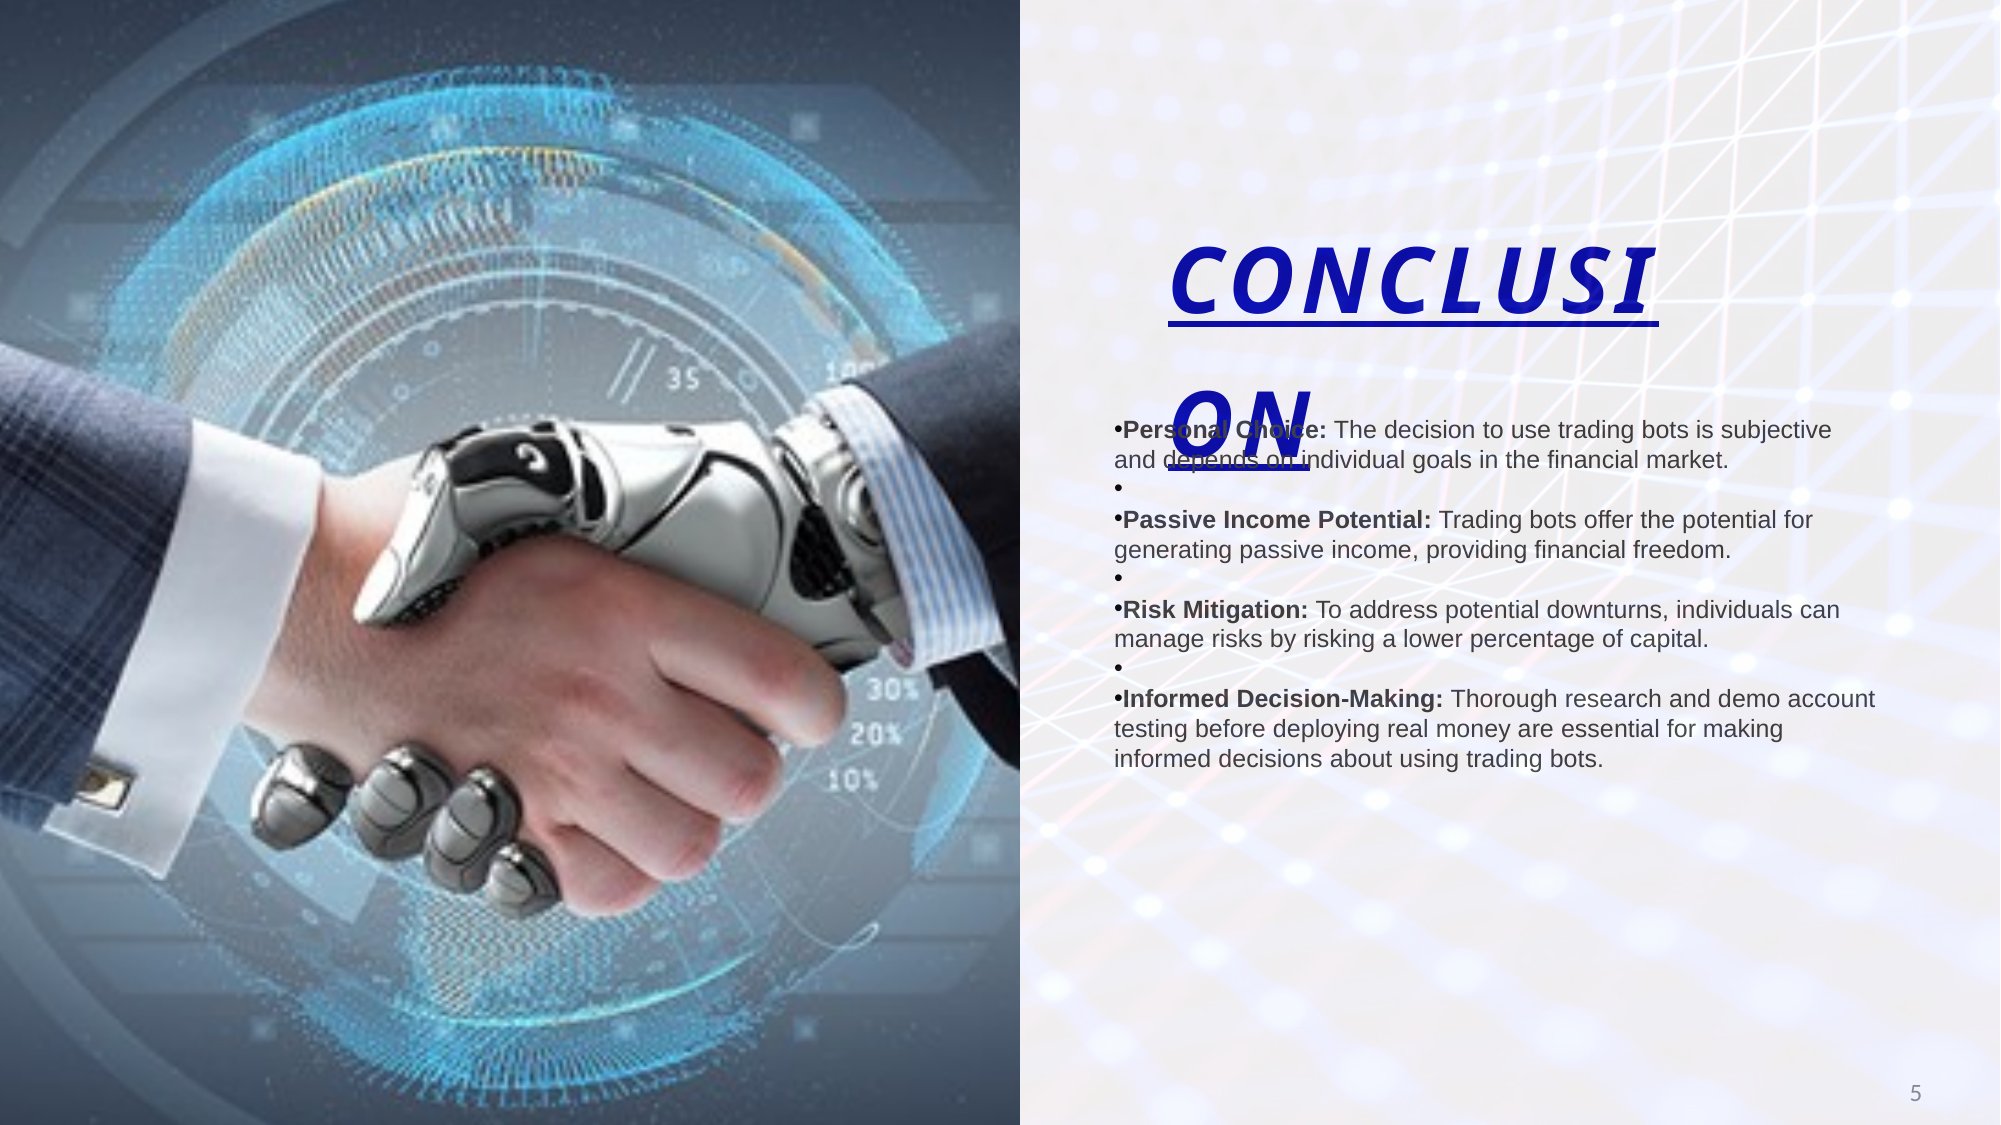

Conclusion
Personal Choice: The decision to use trading bots is subjective and depends on individual goals in the financial market.
Passive Income Potential: Trading bots offer the potential for generating passive income, providing financial freedom.
Risk Mitigation: To address potential downturns, individuals can manage risks by risking a lower percentage of capital.
Informed Decision-Making: Thorough research and demo account testing before deploying real money are essential for making informed decisions about using trading bots.